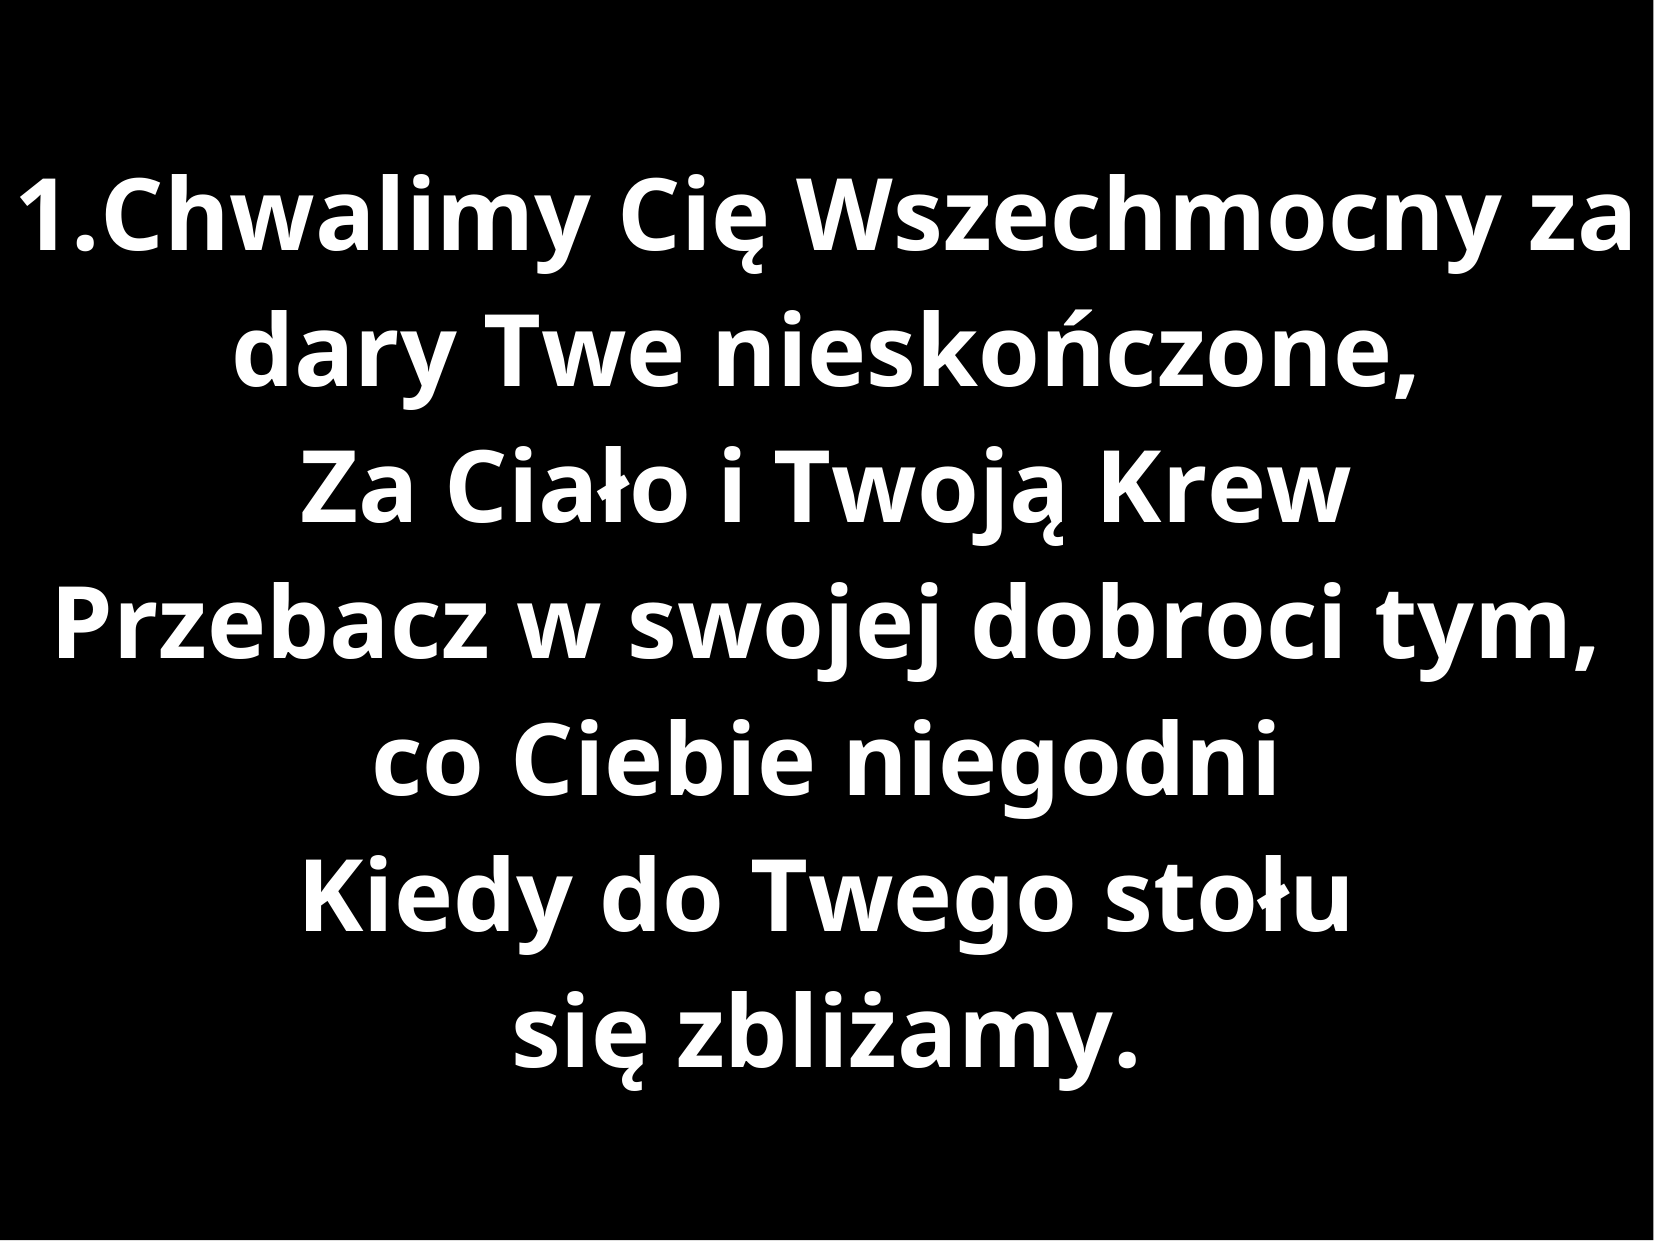

# 1.Chwalimy Cię Wszechmocny za dary Twe nieskończone, Za Ciało i Twoją Krew Przebacz w swojej dobroci tym, co Ciebie niegodni Kiedy do Twego stołu się zbliżamy.